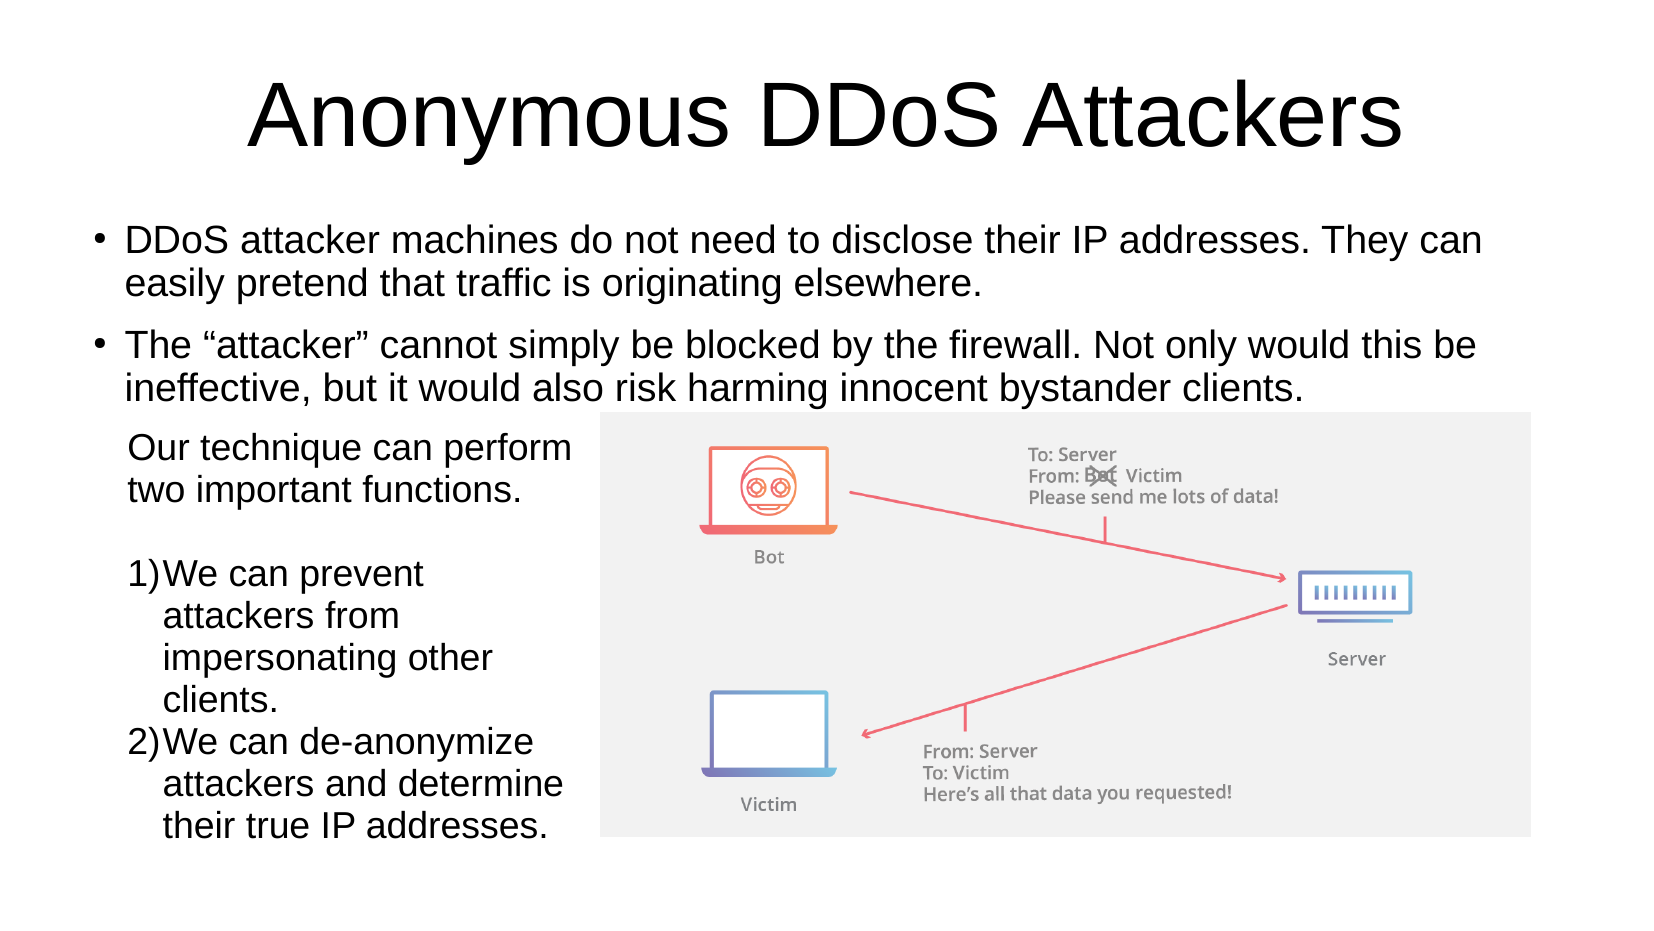

# Anonymous DDoS Attackers
DDoS attacker machines do not need to disclose their IP addresses. They can easily pretend that traffic is originating elsewhere.
The “attacker” cannot simply be blocked by the firewall. Not only would this be ineffective, but it would also risk harming innocent bystander clients.
Our technique can perform two important functions.
We can prevent attackers from impersonating other clients.
We can de-anonymize attackers and determine their true IP addresses.